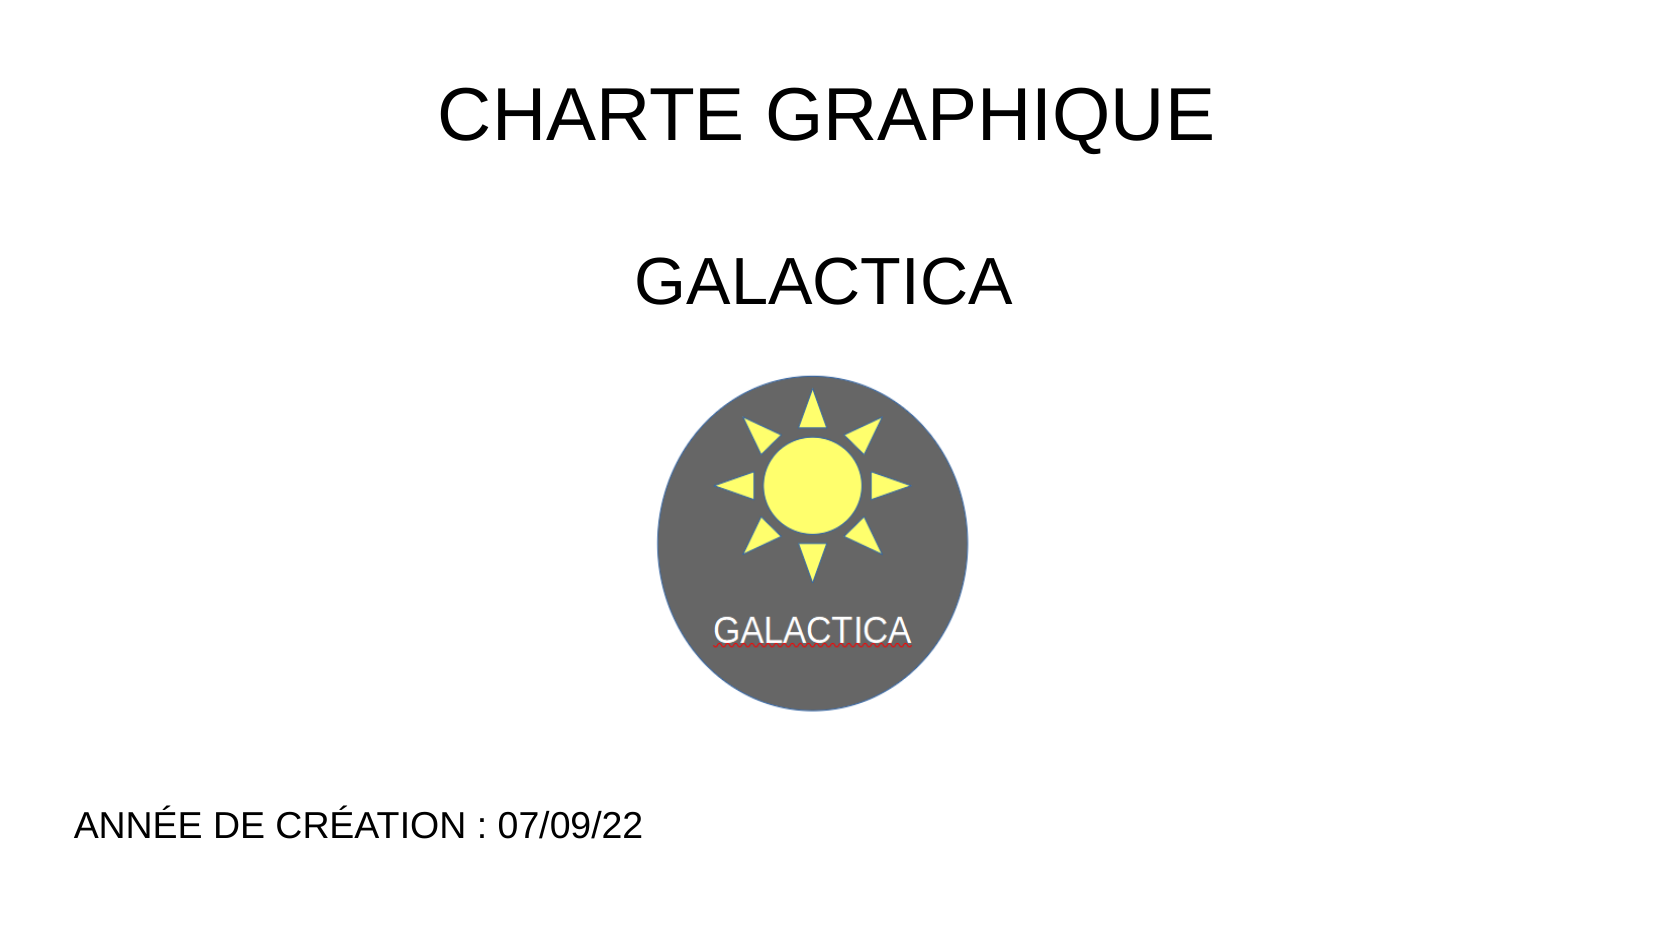

# CHARTE GRAPHIQUE
GALACTICA
ANNÉE DE CRÉATION : 07/09/22